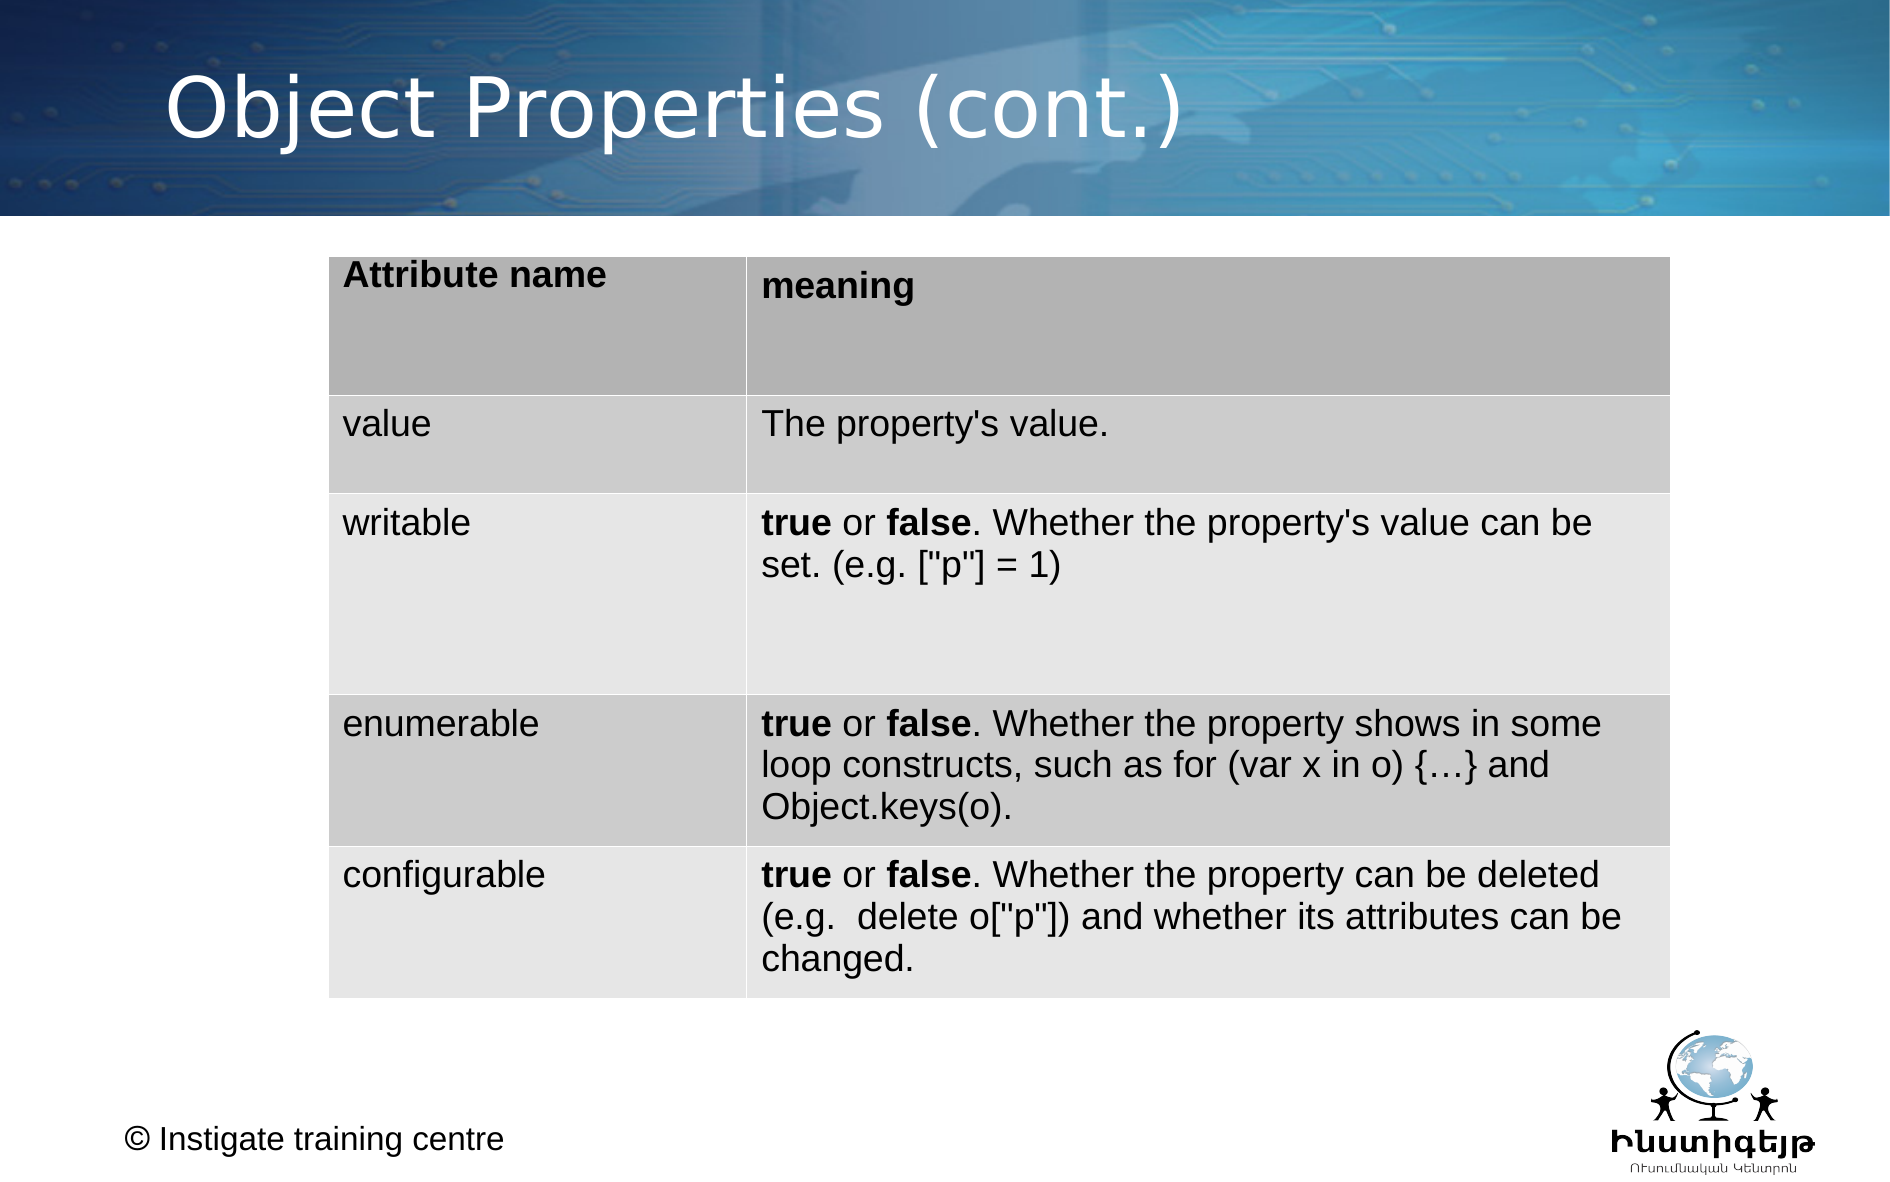

Object Properties (cont.)
#
| Attribute name | meaning |
| --- | --- |
| value | The property's value. |
| writable | true or false. Whether the property's value can be set. (e.g. ["p"] = 1) |
| enumerable | true or false. Whether the property shows in some loop constructs, such as for (var x in o) {…} and Object.keys(o). |
| configurable | true or false. Whether the property can be deleted (e.g. delete o["p"]) and whether its attributes can be changed. |